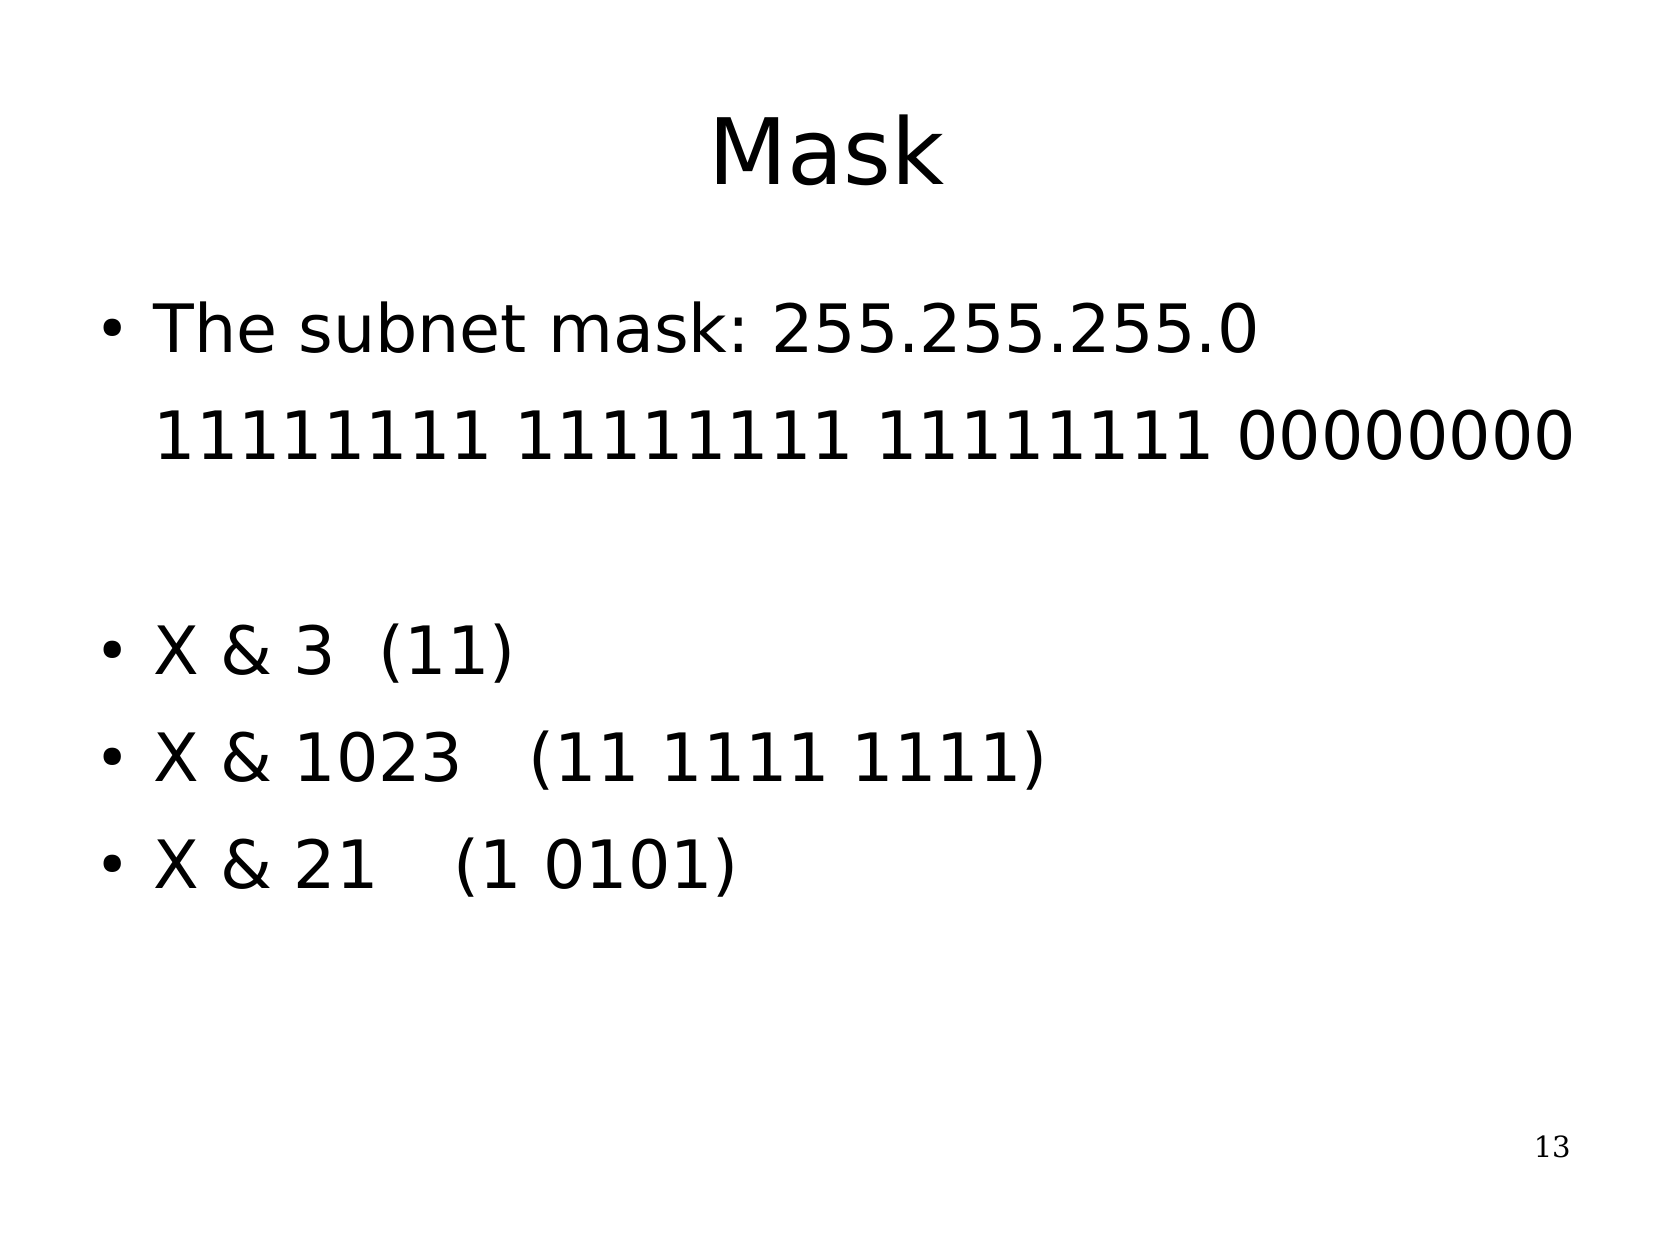

# Mask
The subnet mask: 255.255.255.0
11111111 11111111 11111111 00000000
X & 3	(11)
X & 1023	(11 1111 1111)
X & 21	(1 0101)
13